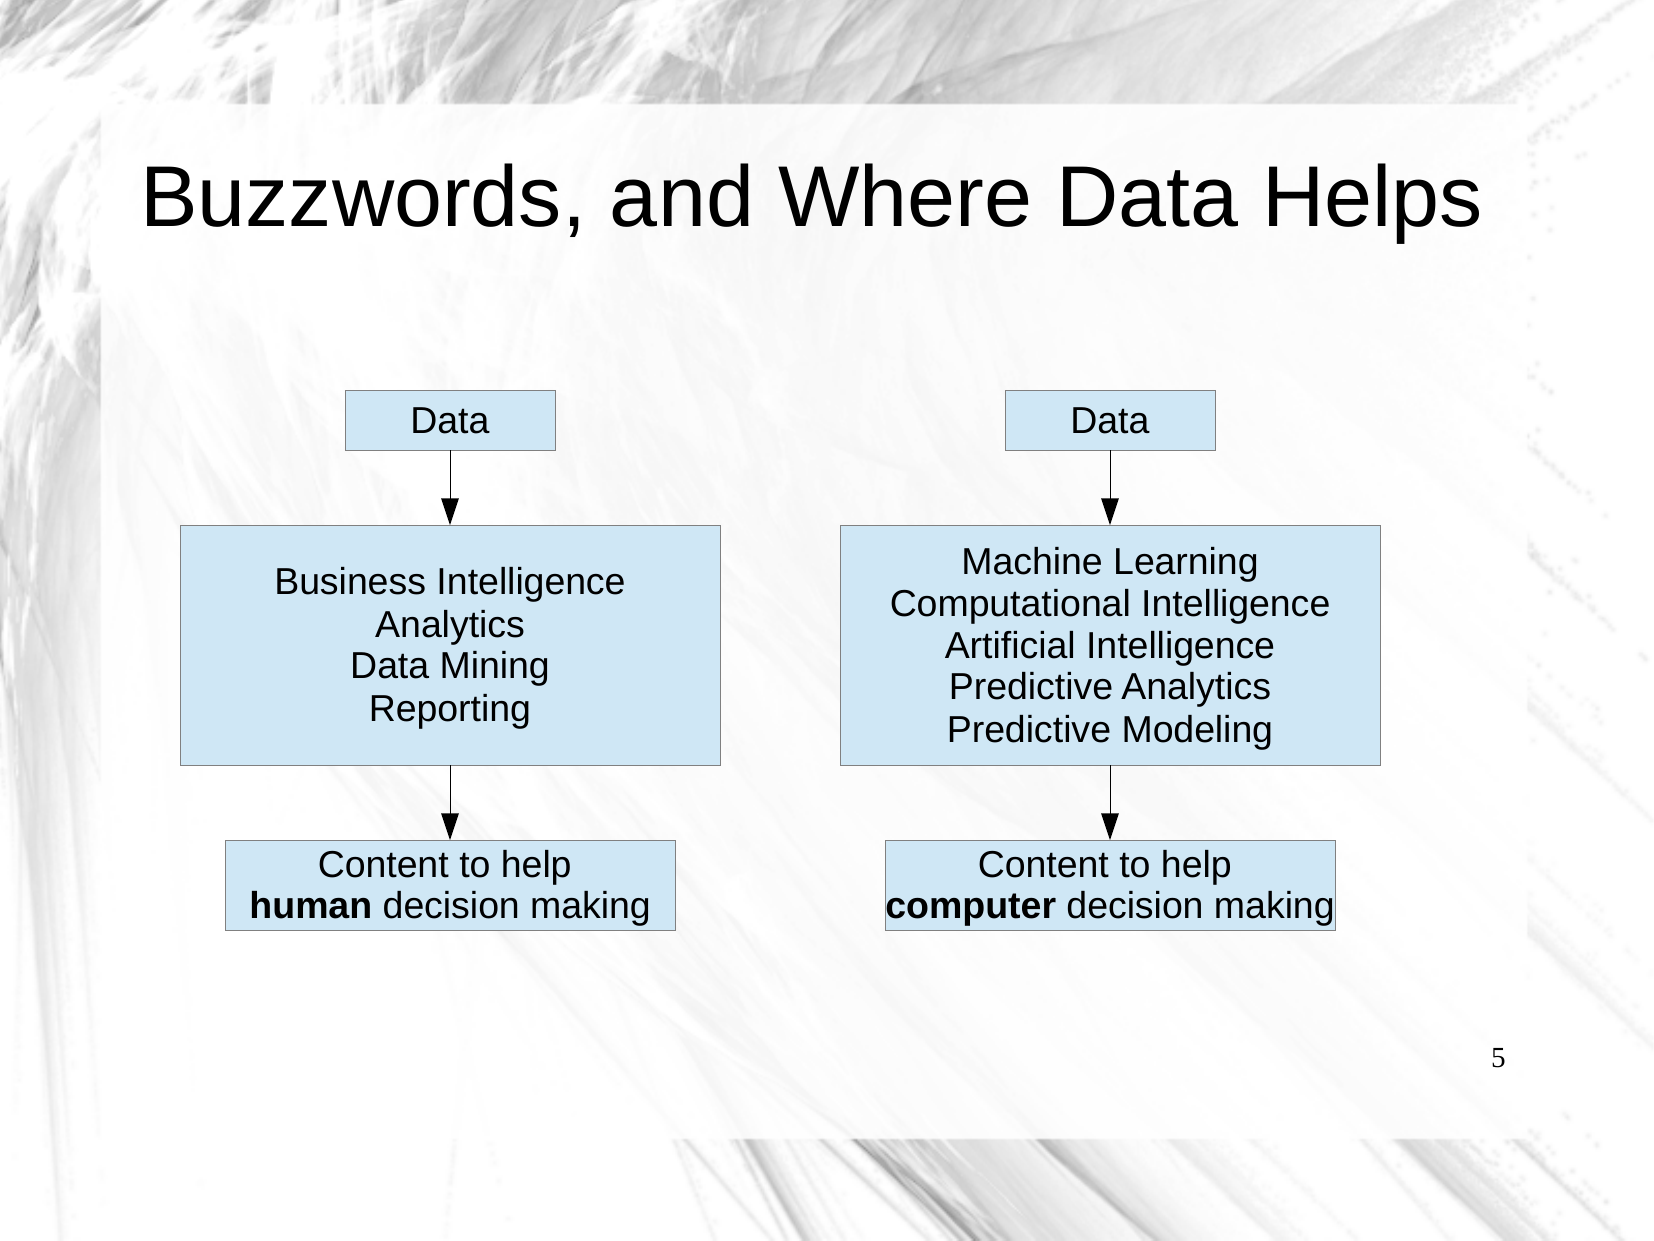

# Buzzwords, and Where Data Helps
Data
Data
Business Intelligence
Analytics
Data Mining
Reporting
Machine Learning
Computational Intelligence
Artificial Intelligence
Predictive Analytics
Predictive Modeling
Content to help
human decision making
Content to help
computer decision making
5